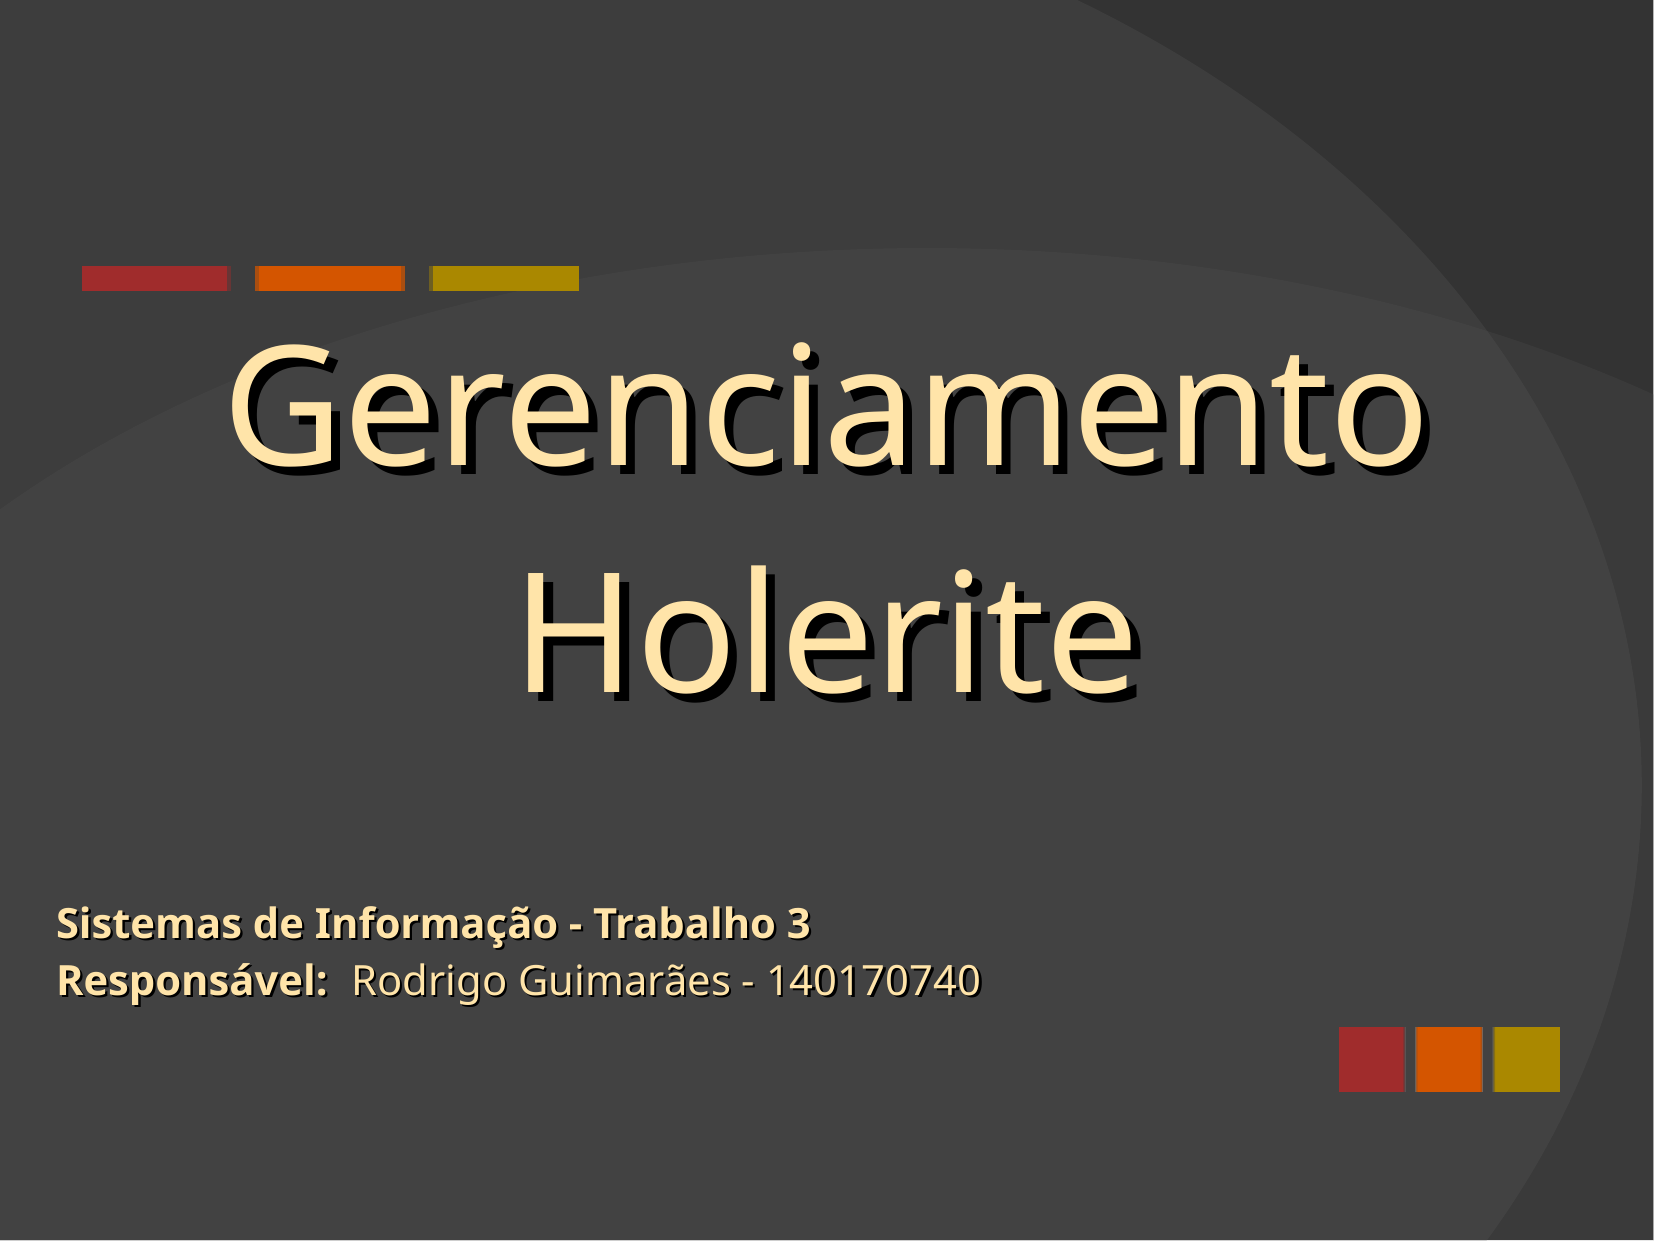

# Gerenciamento
Holerite
Sistemas de Informação - Trabalho 3
Responsável:	Rodrigo Guimarães - 140170740